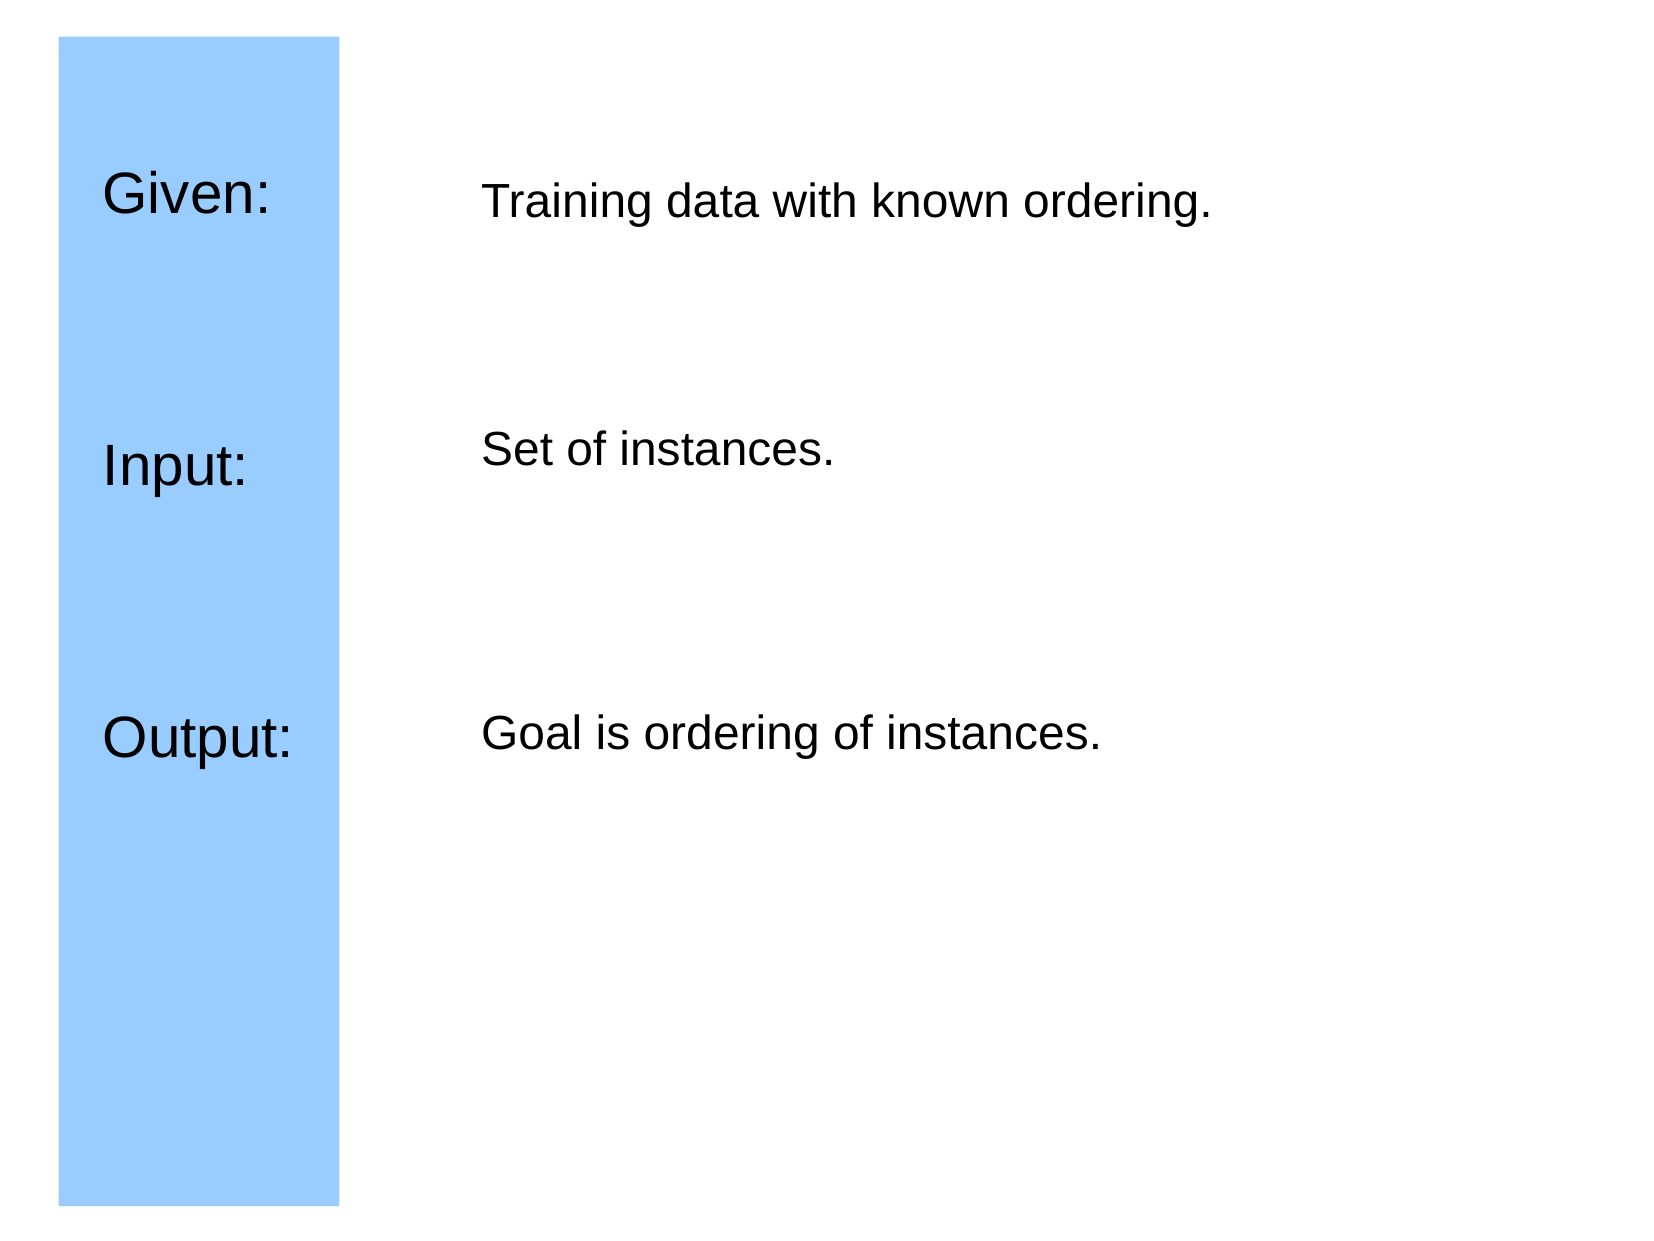

Given:
Training data with known ordering.
Set of instances.
Input:
Output:
Goal is ordering of instances.